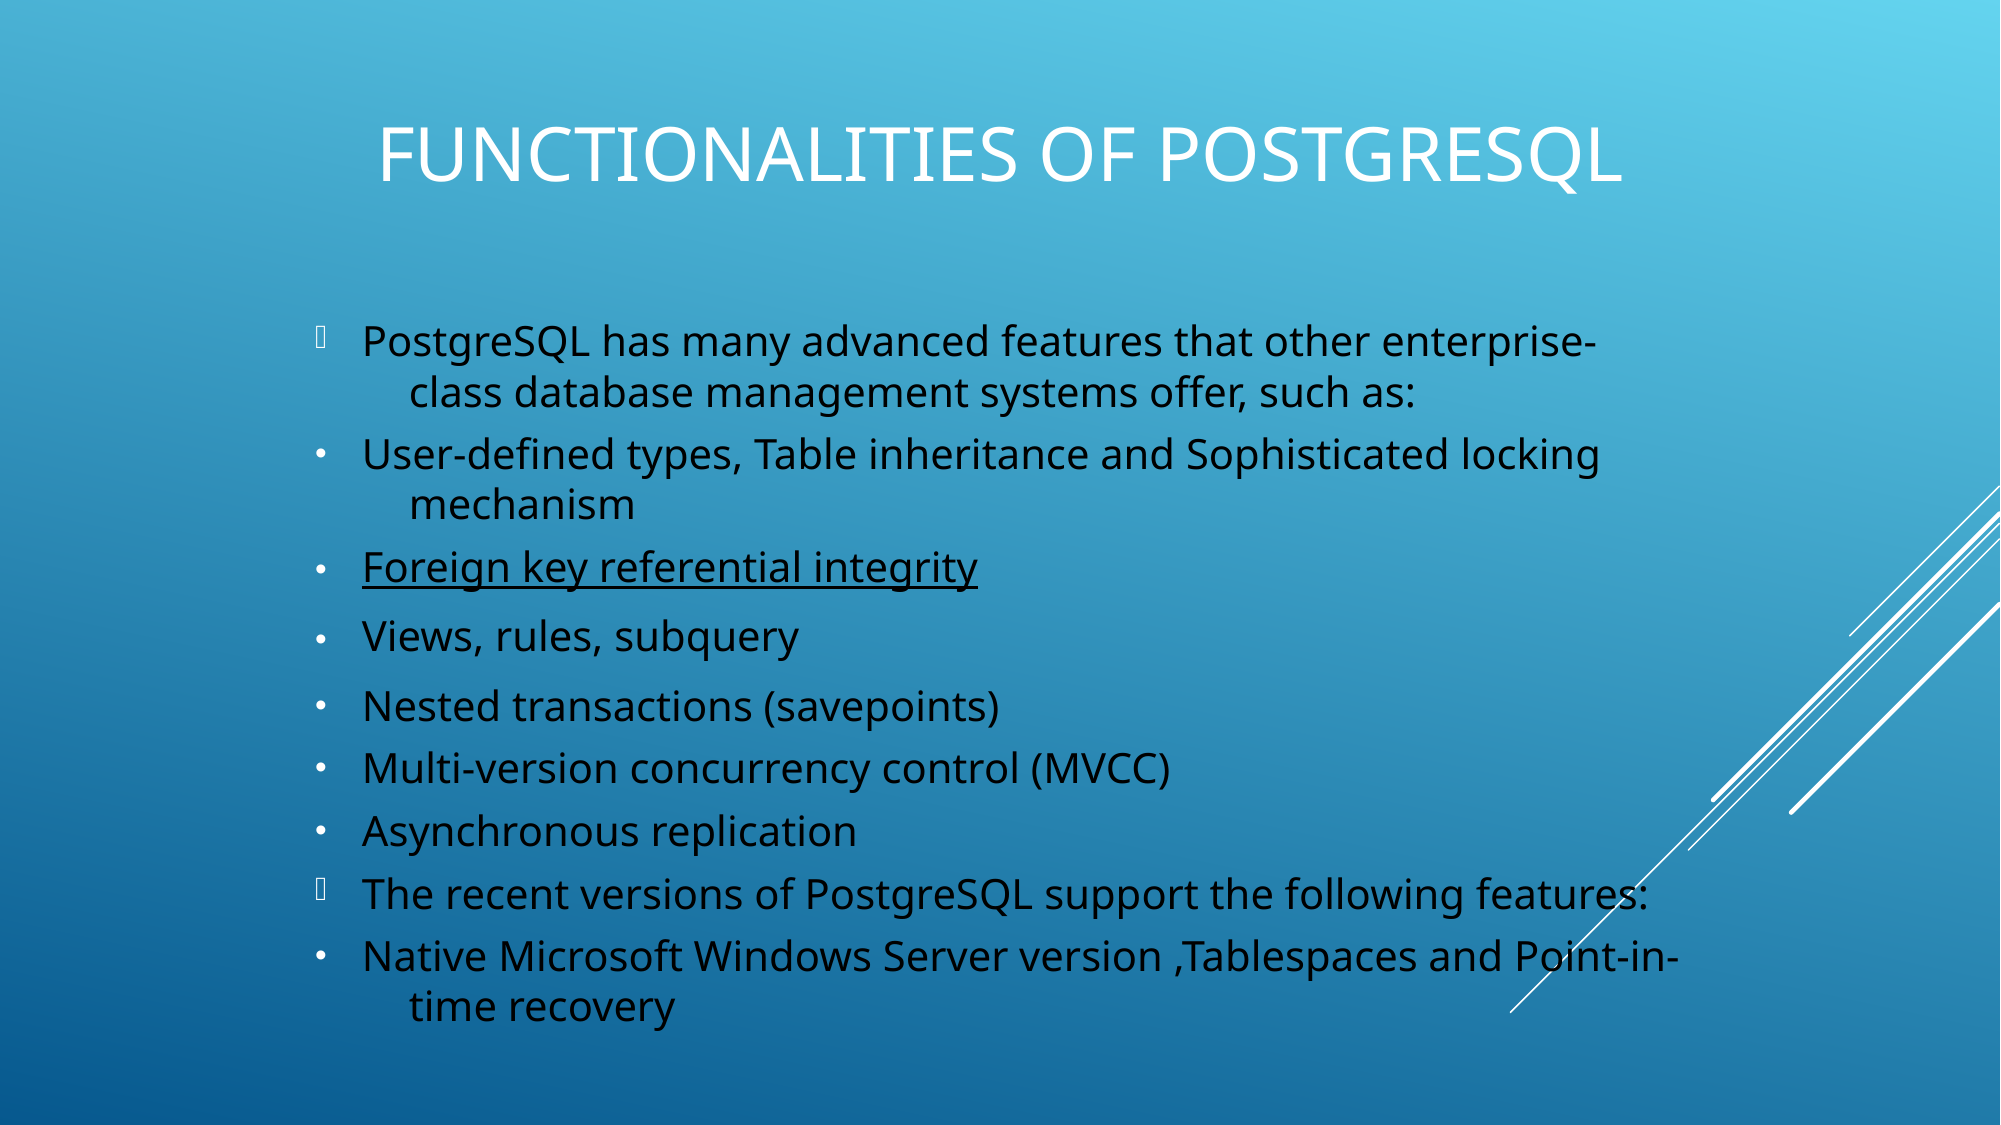

# functionalities of PostgreSQL
PostgreSQL has many advanced features that other enterprise-class database management systems offer, such as:
User-defined types, Table inheritance and Sophisticated locking mechanism
Foreign key referential integrity
Views, rules, subquery
Nested transactions (savepoints)
Multi-version concurrency control (MVCC)
Asynchronous replication
The recent versions of PostgreSQL support the following features:
Native Microsoft Windows Server version ,Tablespaces and Point-in-time recovery